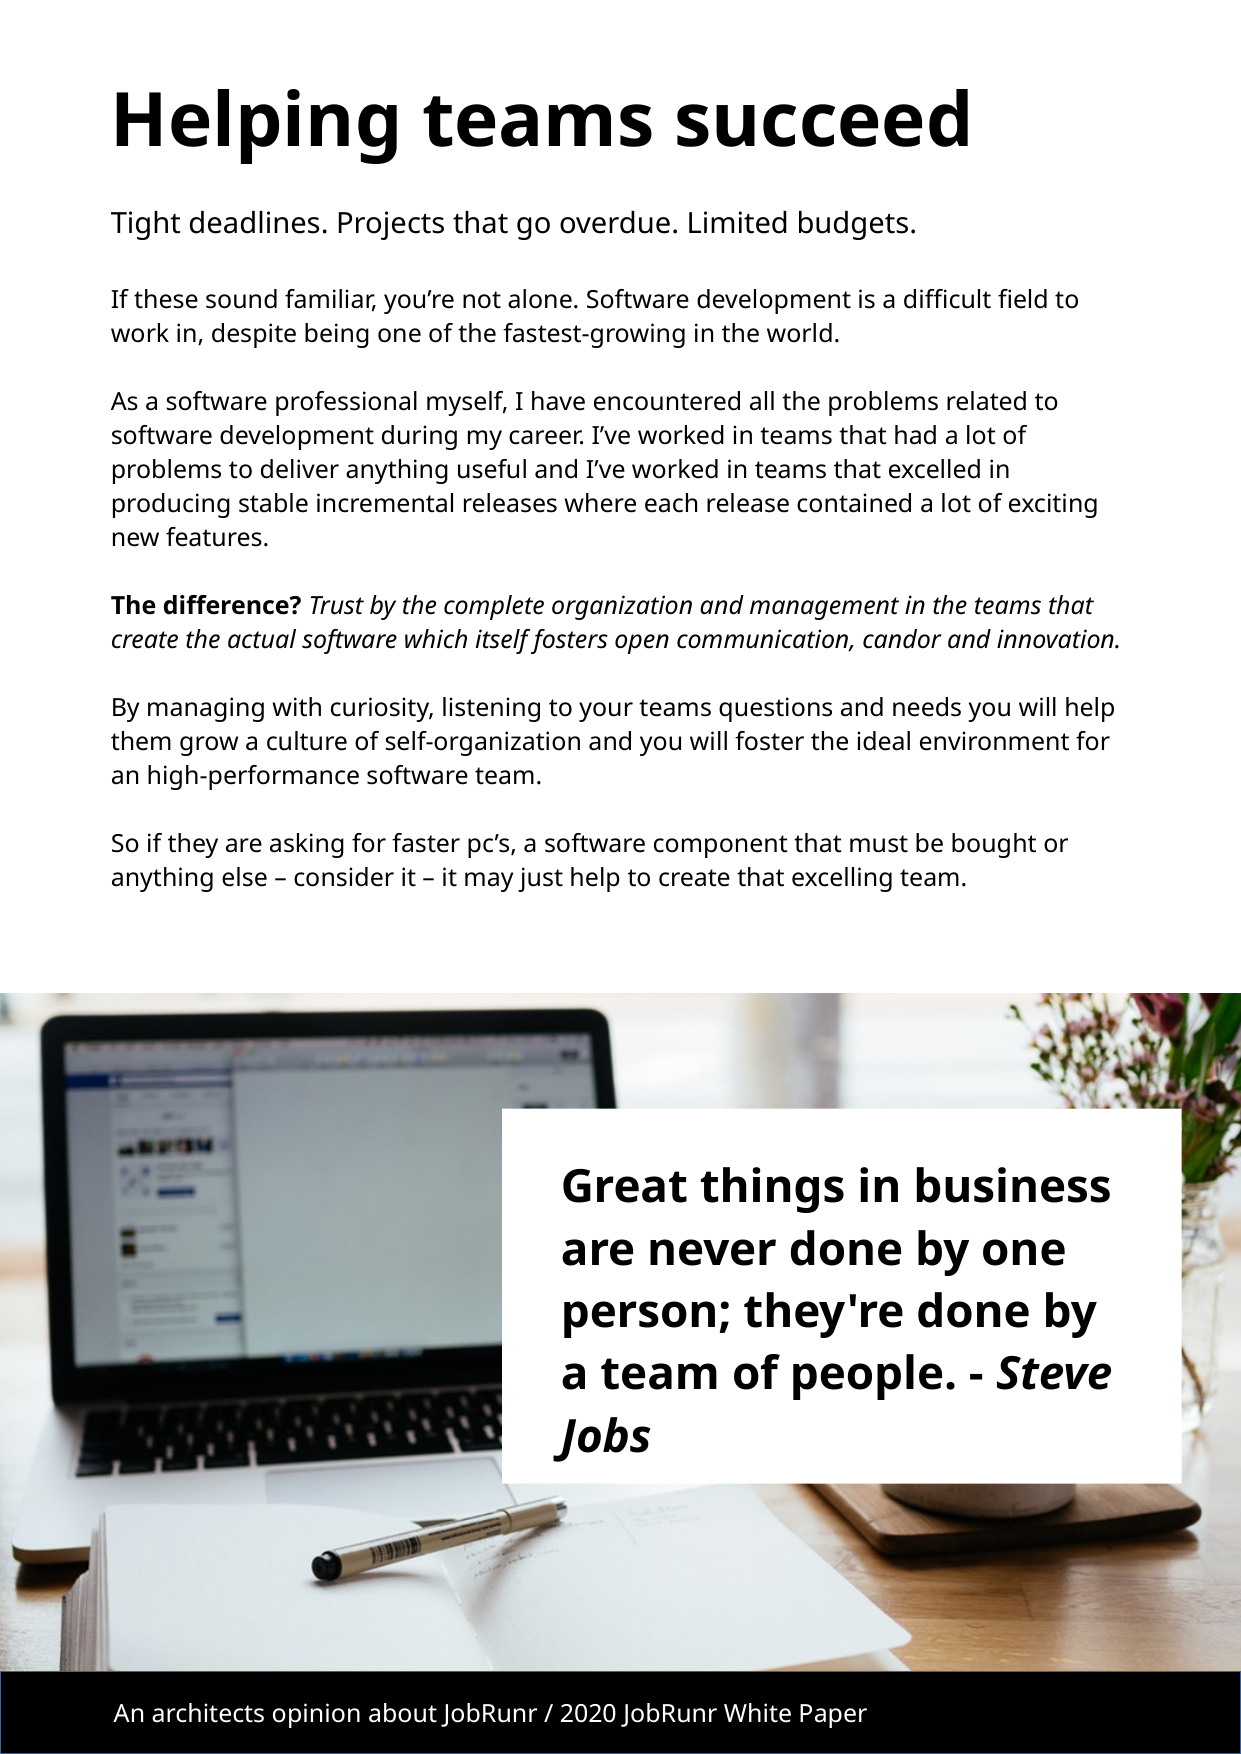

Helping teams succeed
Tight deadlines. Projects that go overdue. Limited budgets.
If these sound familiar, you’re not alone. Software development is a difficult field to work in, despite being one of the fastest-growing in the world.
As a software professional myself, I have encountered all the problems related to software development during my career. I’ve worked in teams that had a lot of problems to deliver anything useful and I’ve worked in teams that excelled in producing stable incremental releases where each release contained a lot of exciting new features.
The difference? Trust by the complete organization and management in the teams that create the actual software which itself fosters open communication, candor and innovation.
By managing with curiosity, listening to your teams questions and needs you will help them grow a culture of self-organization and you will foster the ideal environment for an high-performance software team.
So if they are asking for faster pc’s, a software component that must be bought or anything else – consider it – it may just help to create that excelling team.
Great things in business are never done by one person; they're done by a team of people. - Steve Jobs
An architects opinion about JobRunr / 2020 JobRunr White Paper